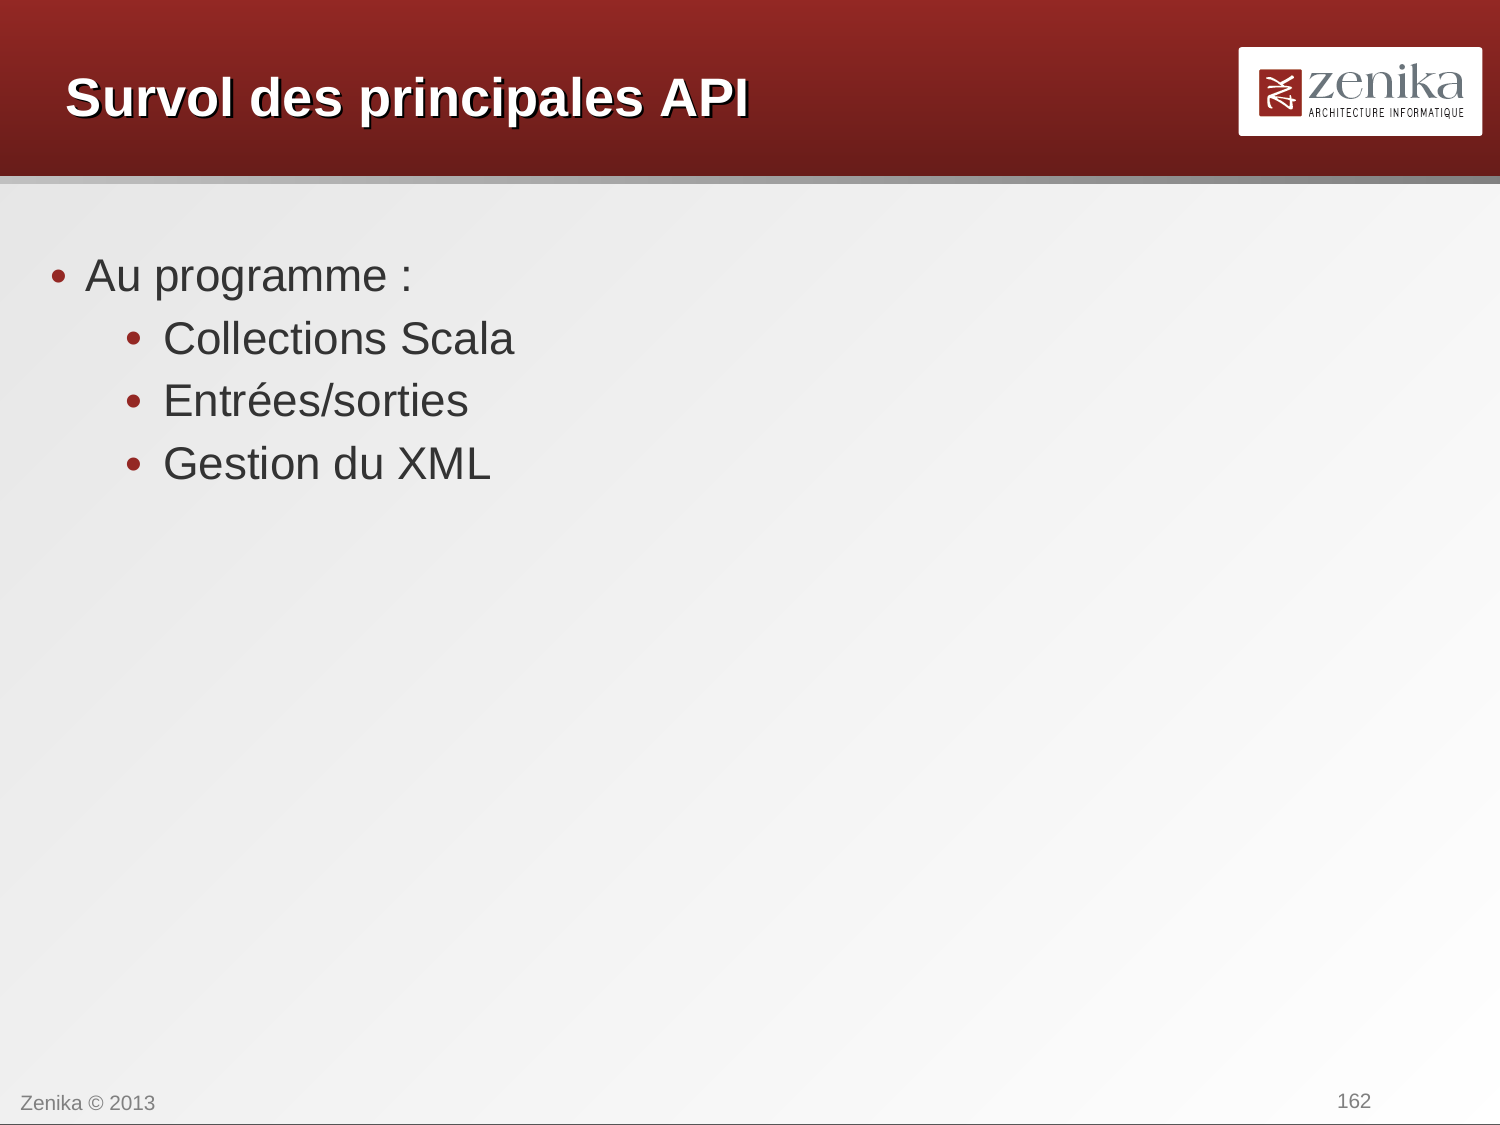

# Survol des principales API
Au programme :
Collections Scala
Entrées/sorties
Gestion du XML